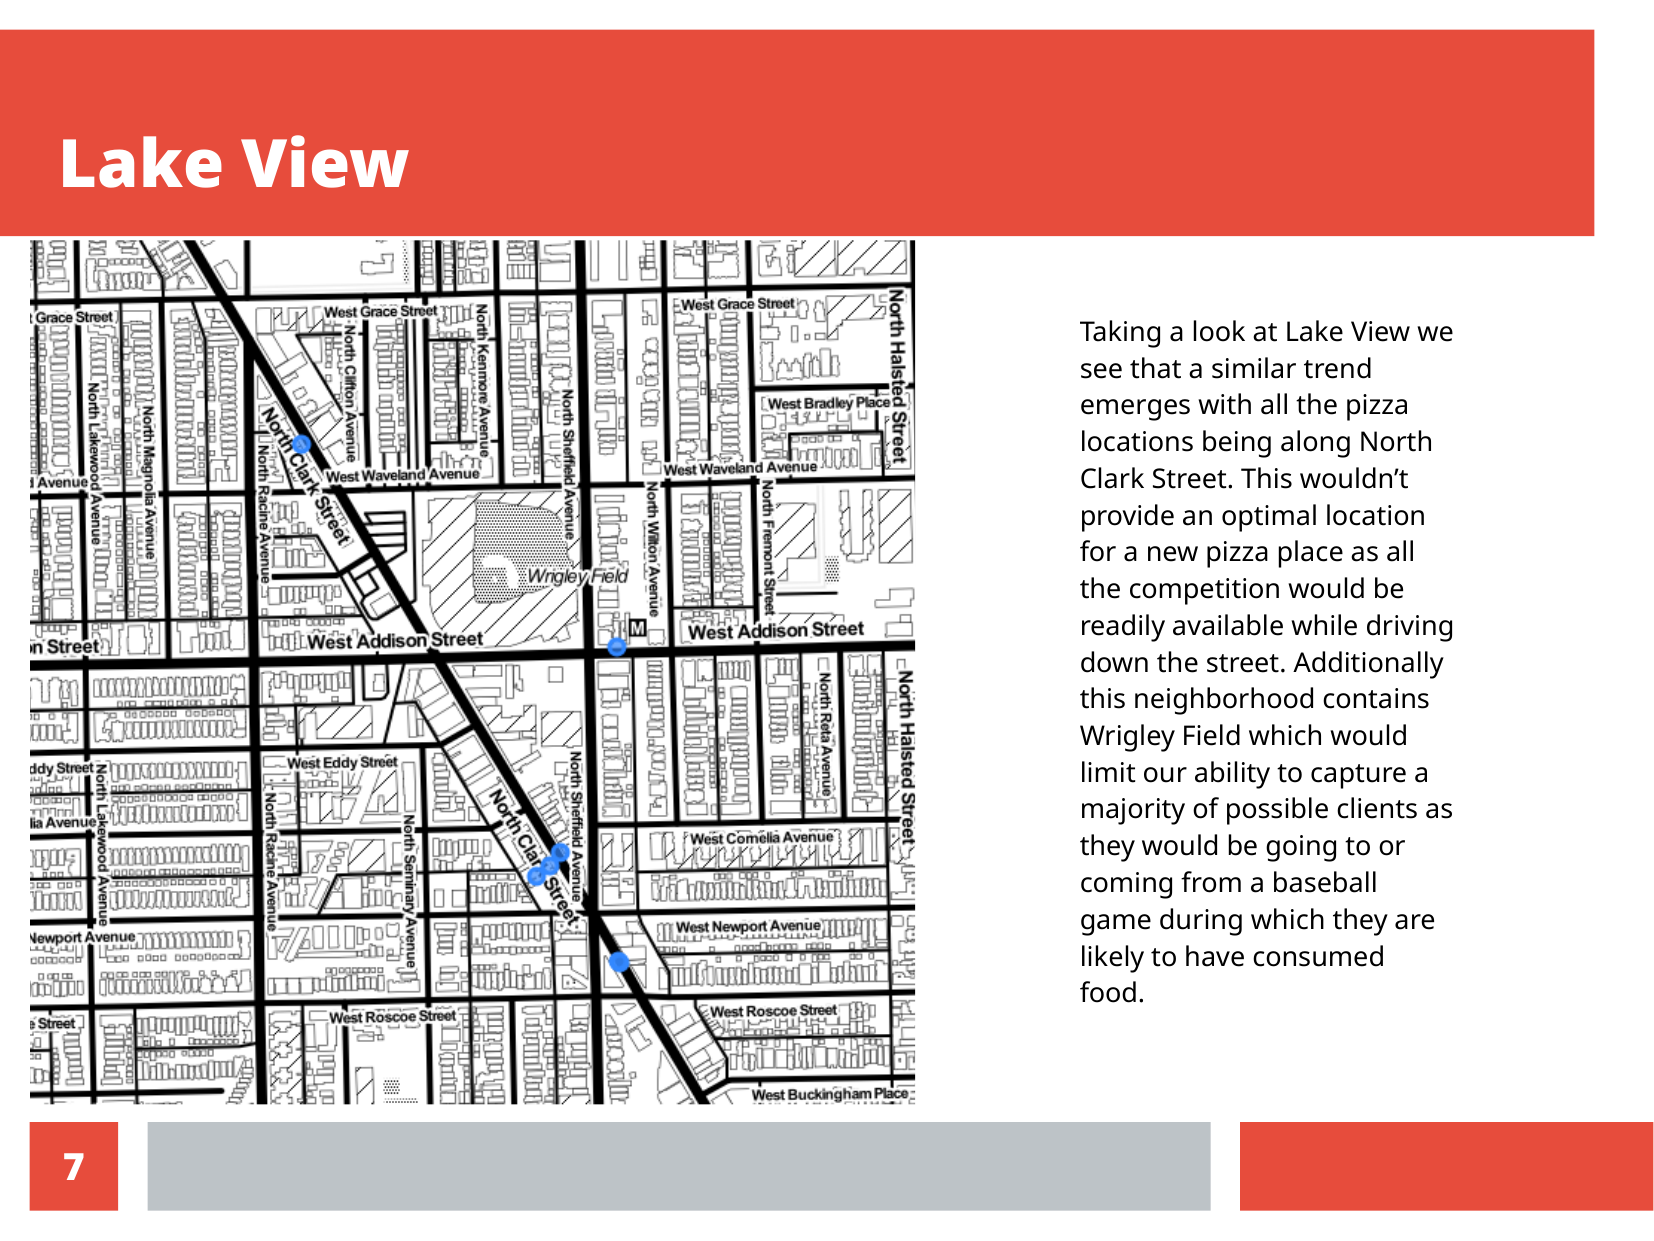

# Lake View
Taking a look at Lake View we see that a similar trend emerges with all the pizza locations being along North Clark Street. This wouldn’t provide an optimal location for a new pizza place as all the competition would be readily available while driving down the street. Additionally this neighborhood contains Wrigley Field which would limit our ability to capture a majority of possible clients as they would be going to or coming from a baseball game during which they are likely to have consumed food.
7